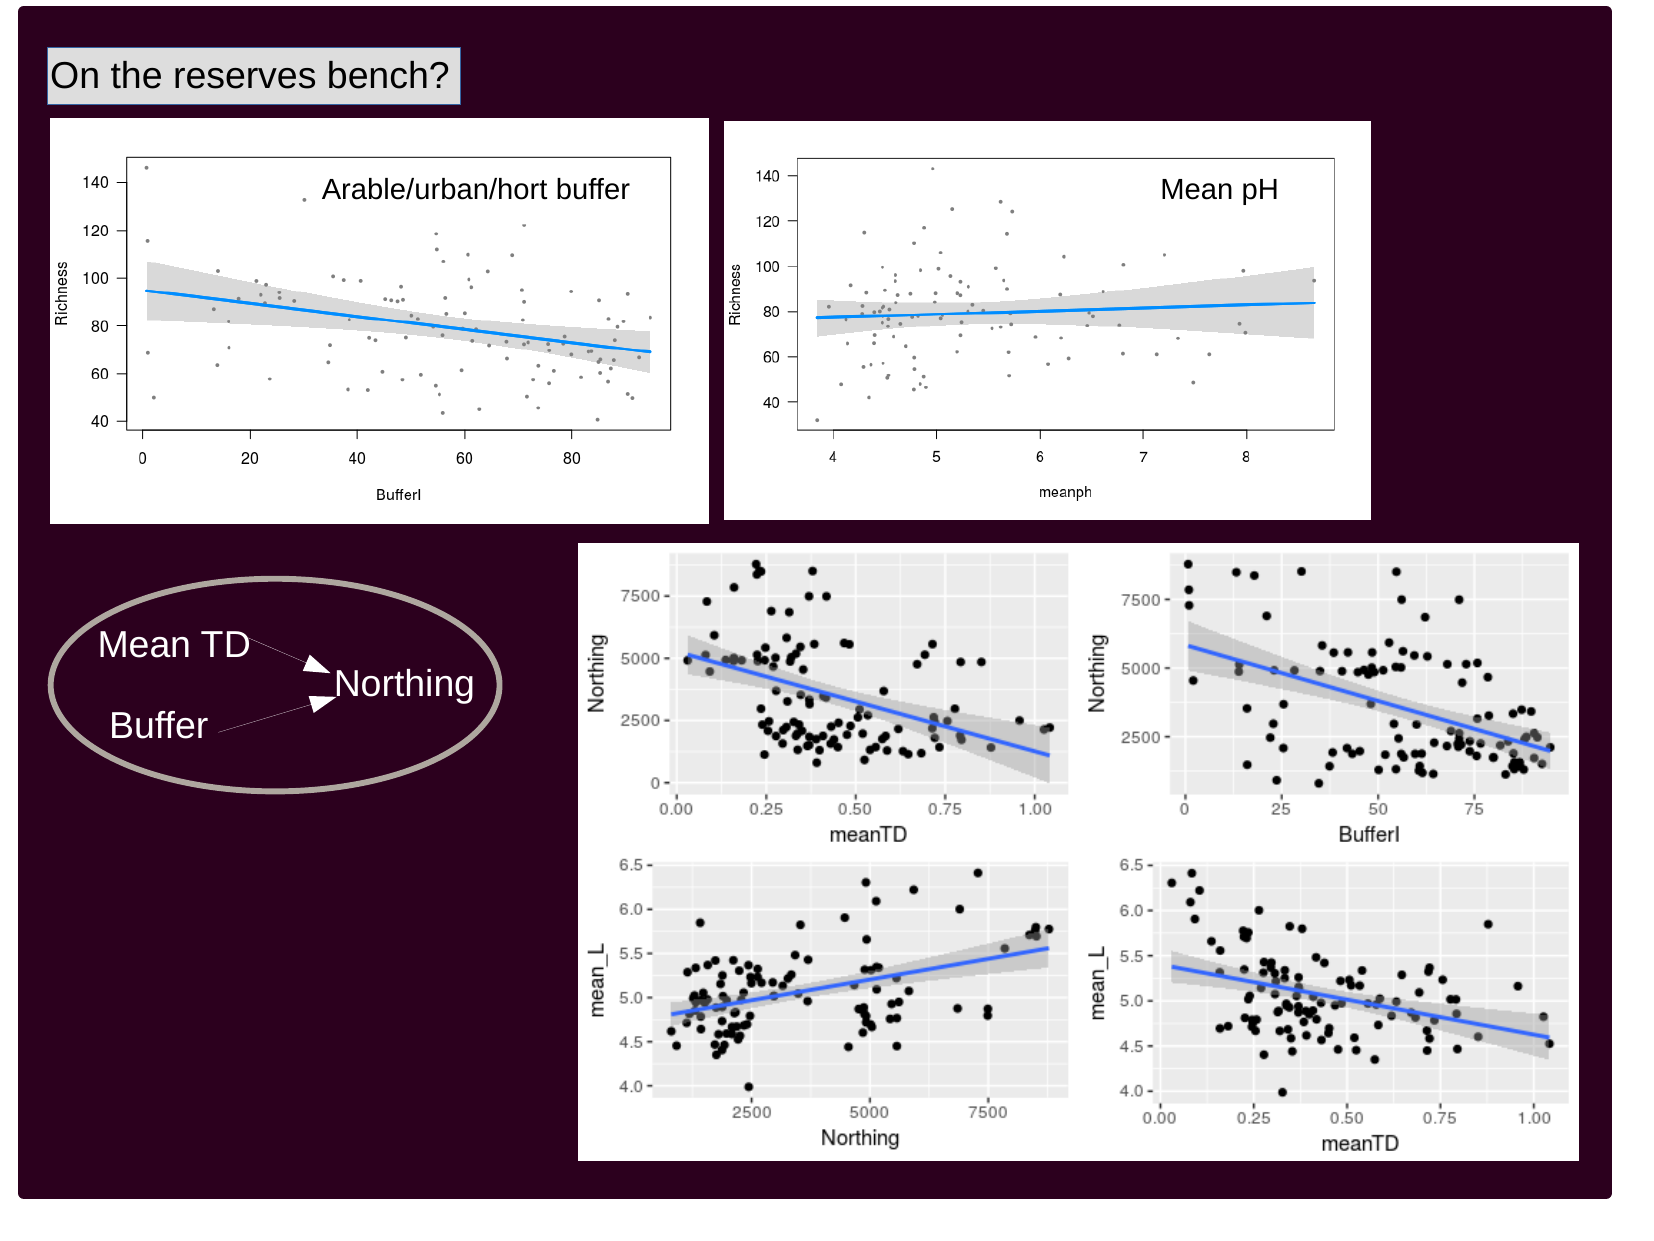

On the reserves bench?
Arable/urban/hort buffer
Mean pH
Mean TD
Northing
Buffer